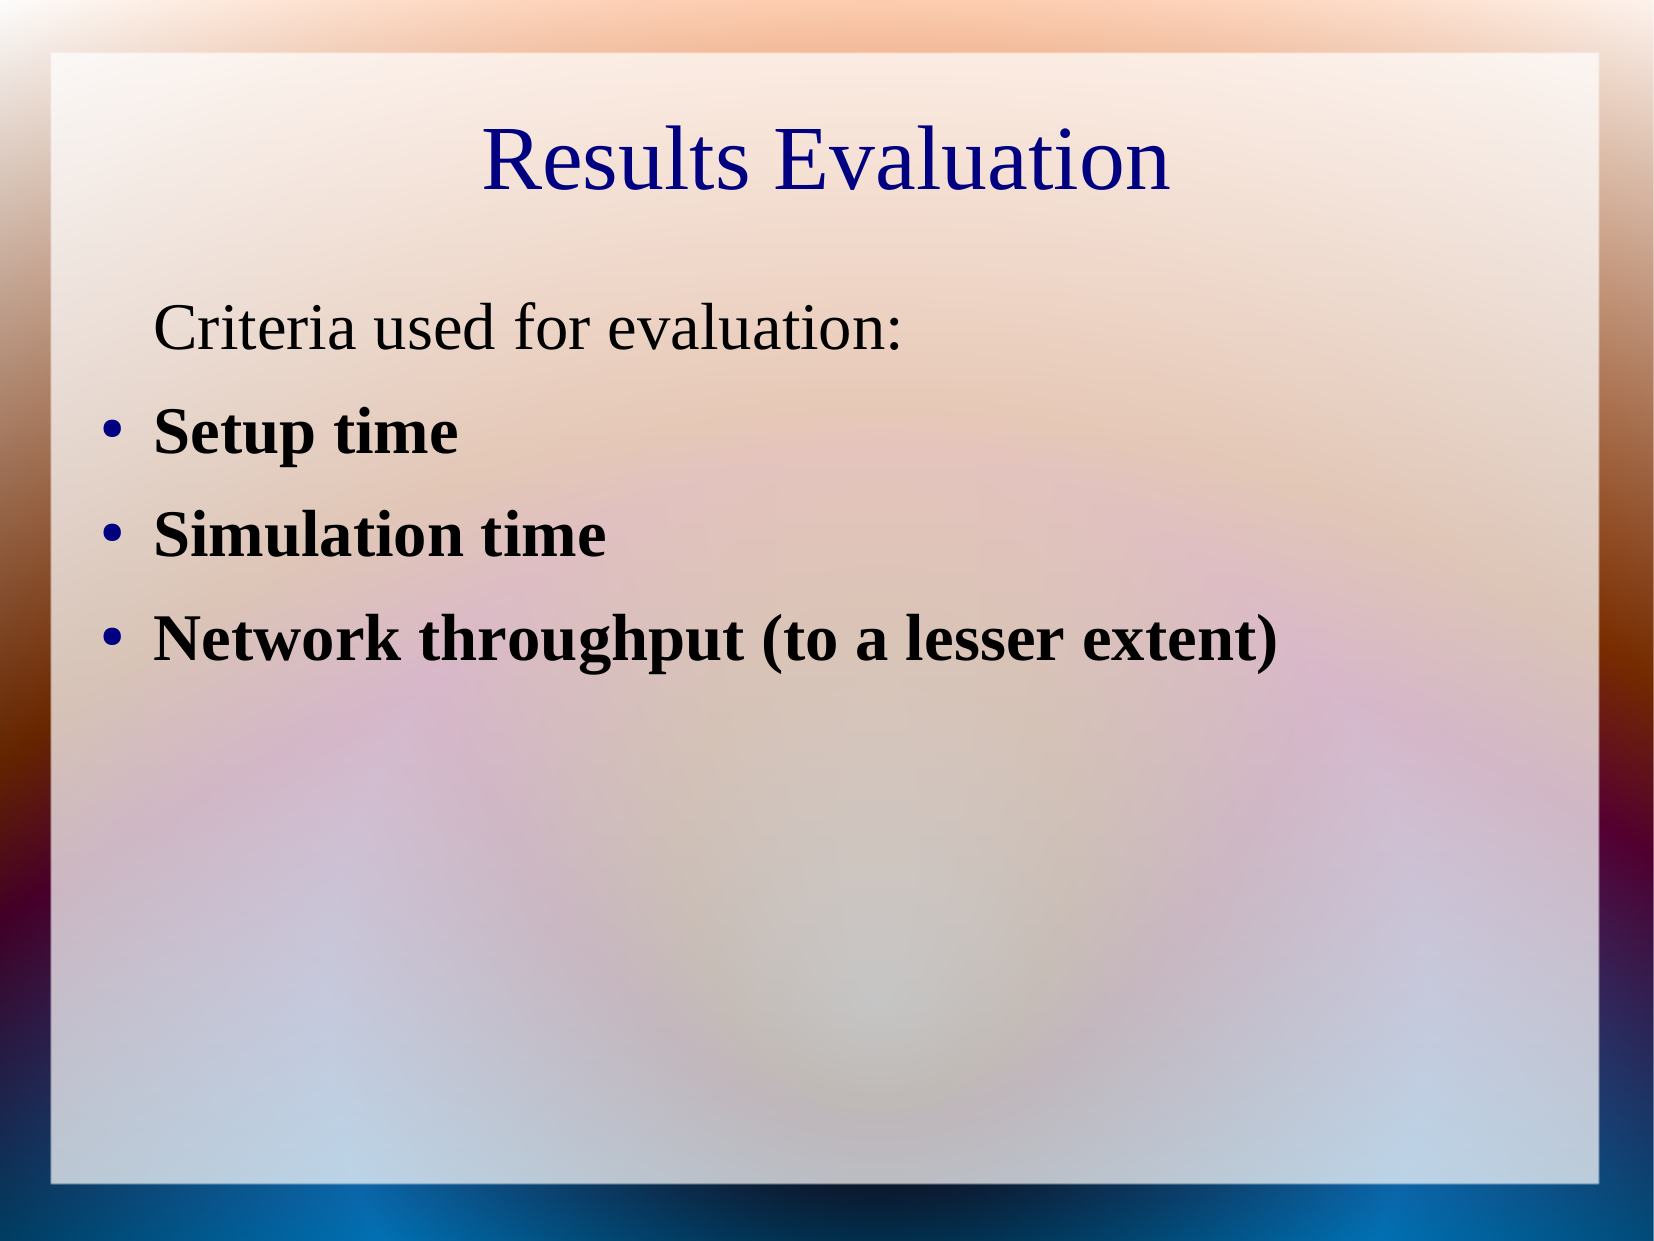

# Results Evaluation
Criteria used for evaluation:
Setup time
Simulation time
Network throughput (to a lesser extent)